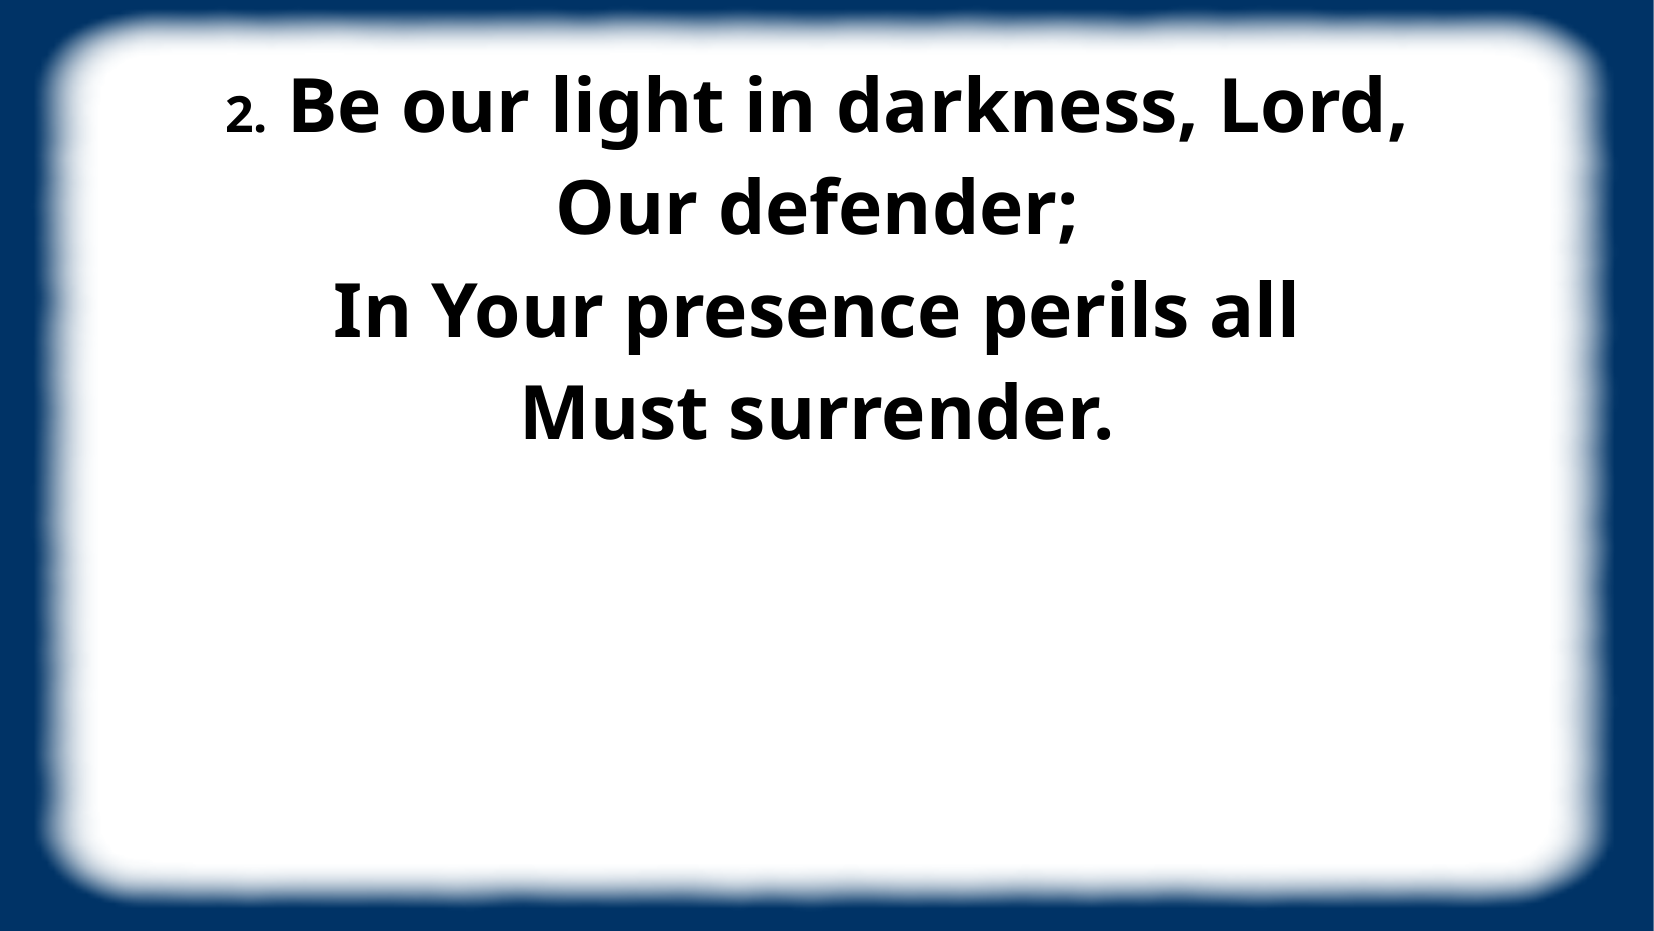

2. Be our light in darkness, Lord,
Our defender;
In Your presence perils all
Must surrender.